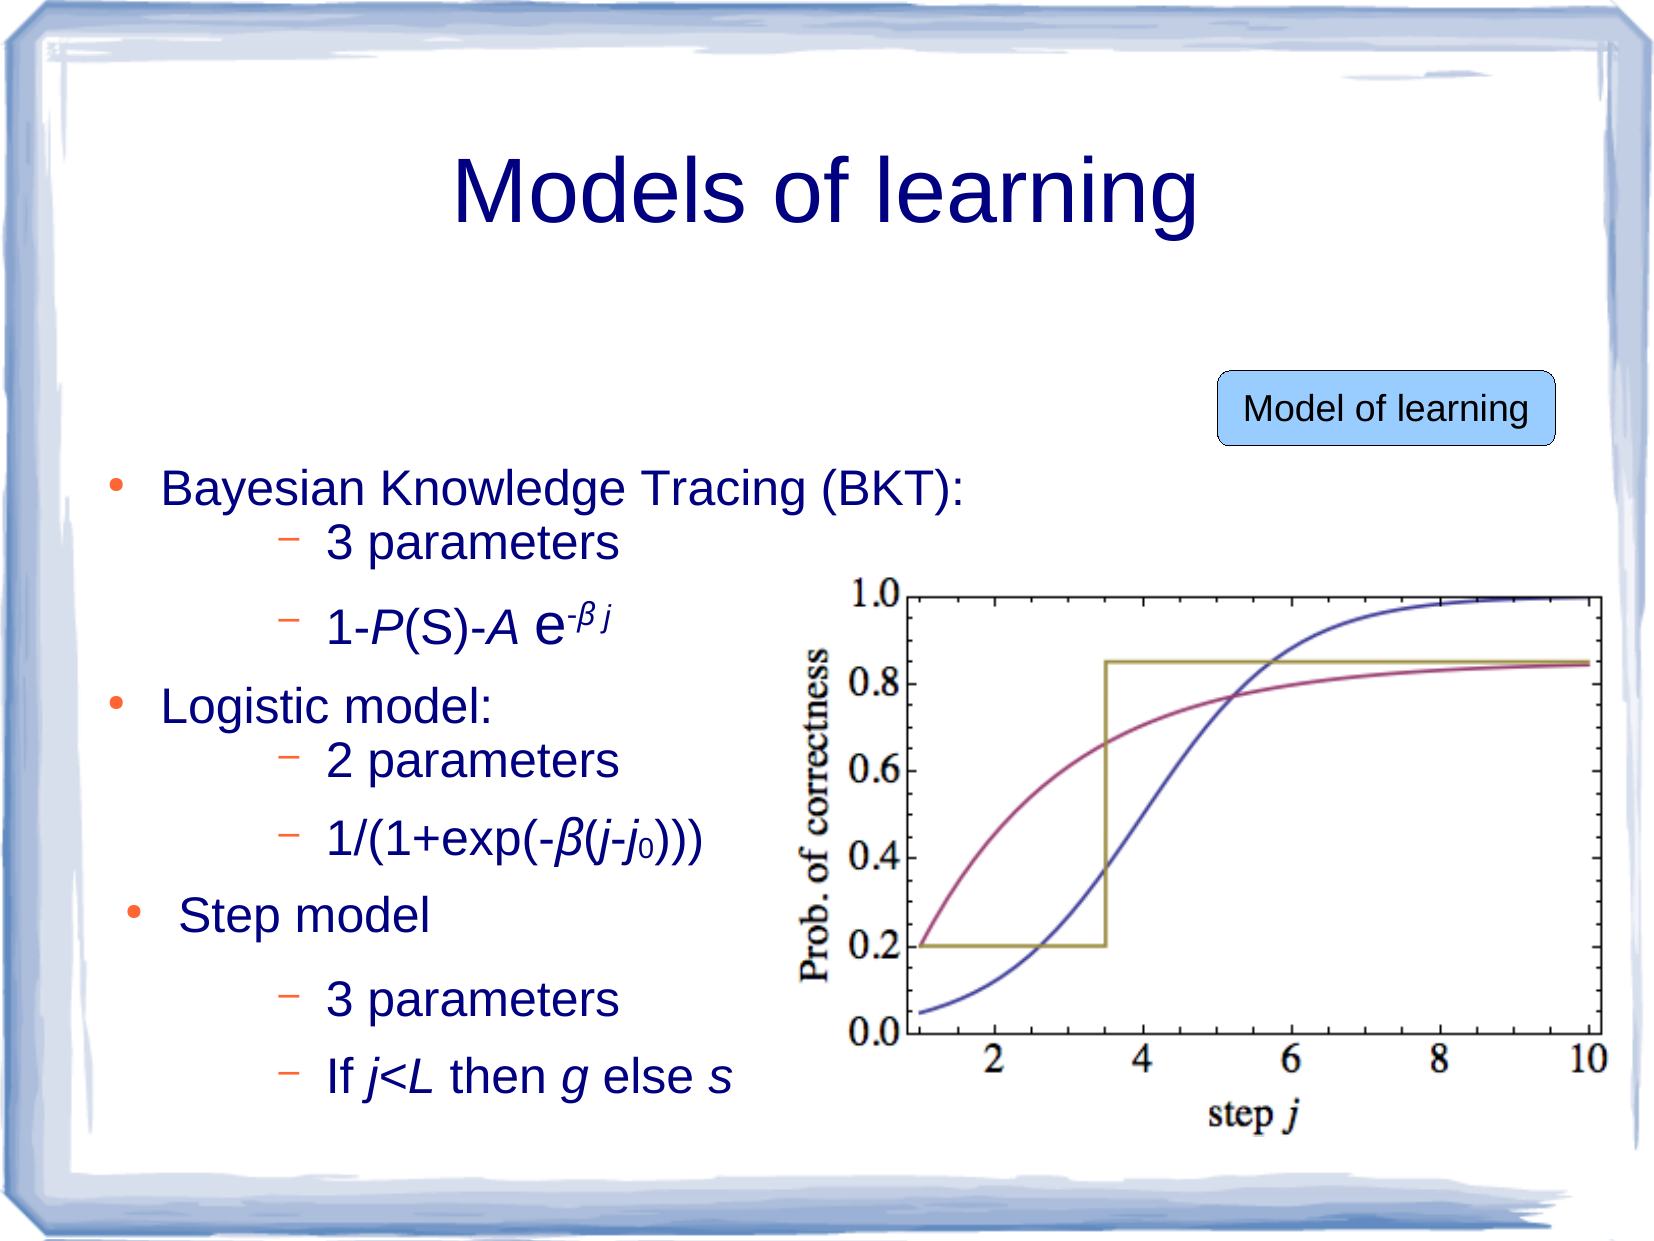

# Models of learning
Model of learning
Bayesian Knowledge Tracing (BKT):
3 parameters
1-P(S)-A e-β j
Logistic model:
2 parameters
1/(1+exp(-β(j-j0)))
Step model
3 parameters
If j<L then g else s